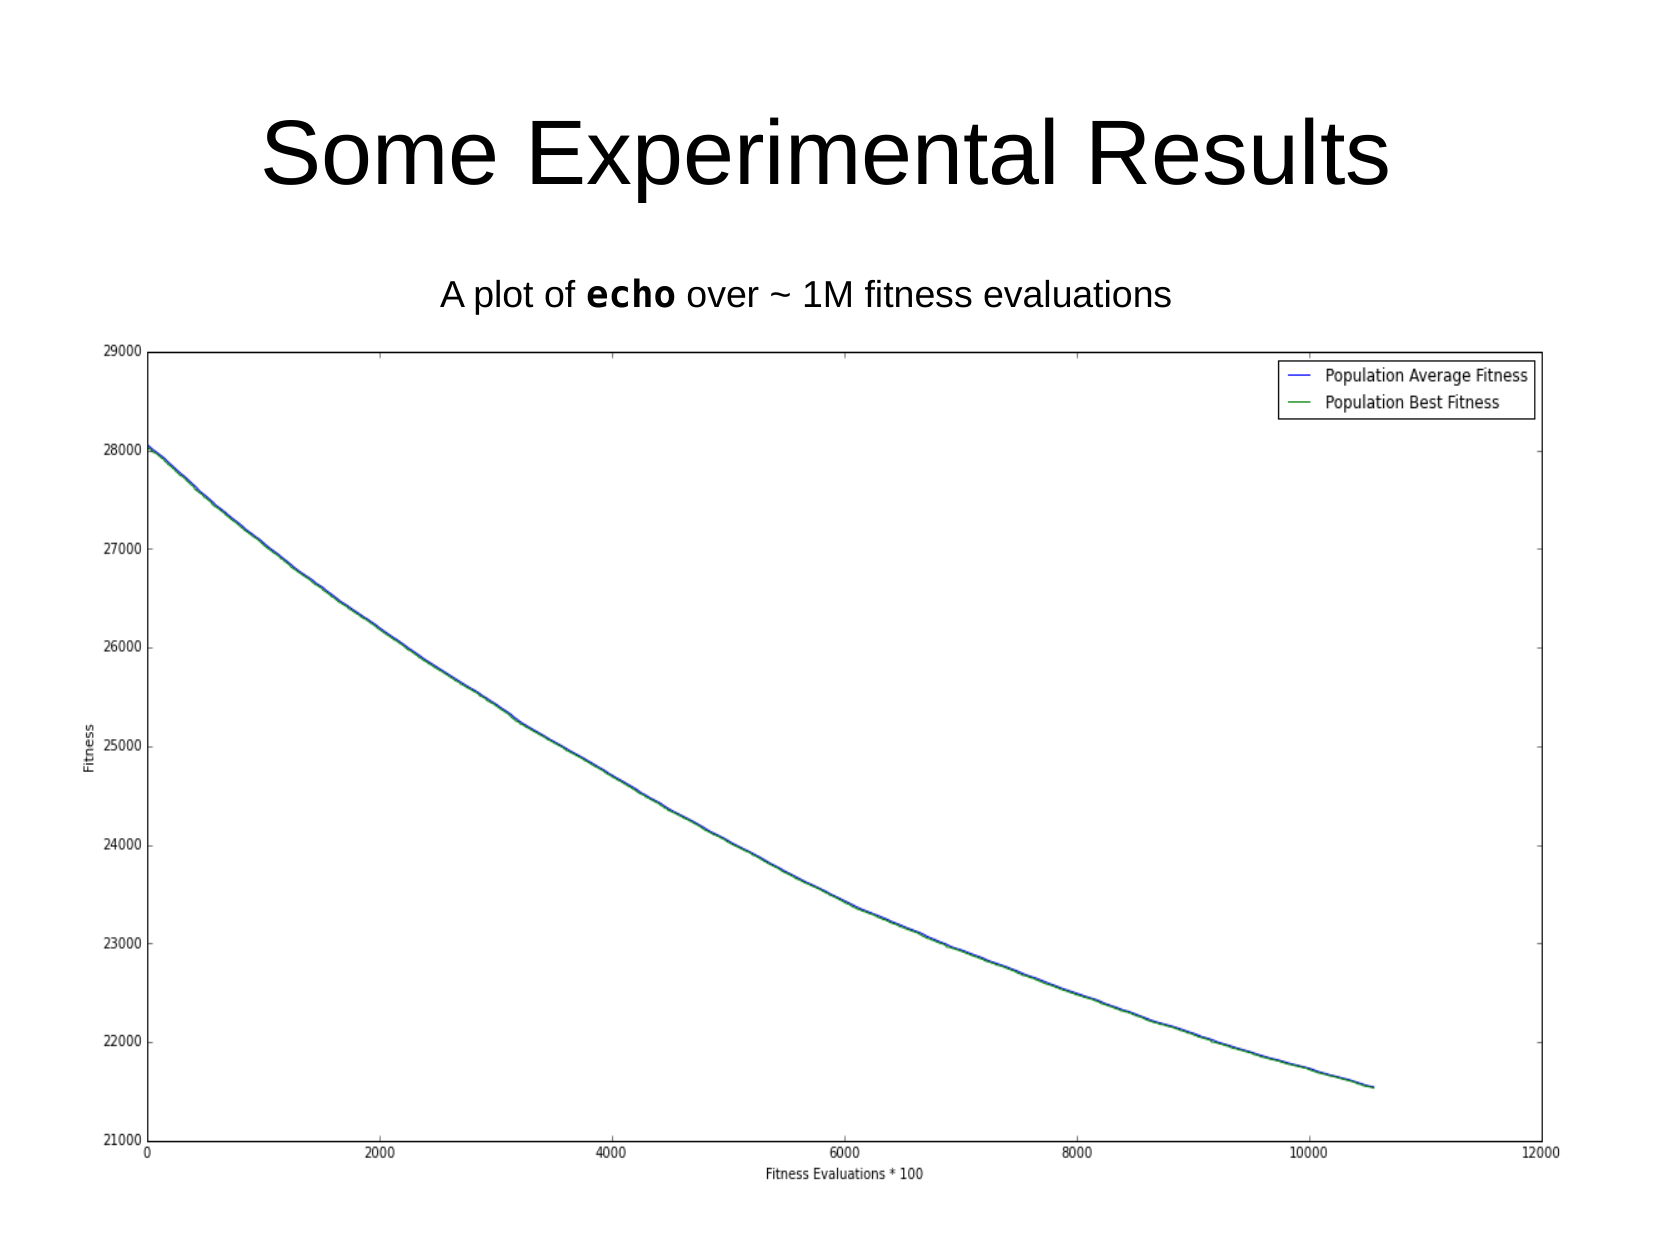

# Some Experimental Results
A plot of echo over ~ 1M fitness evaluations